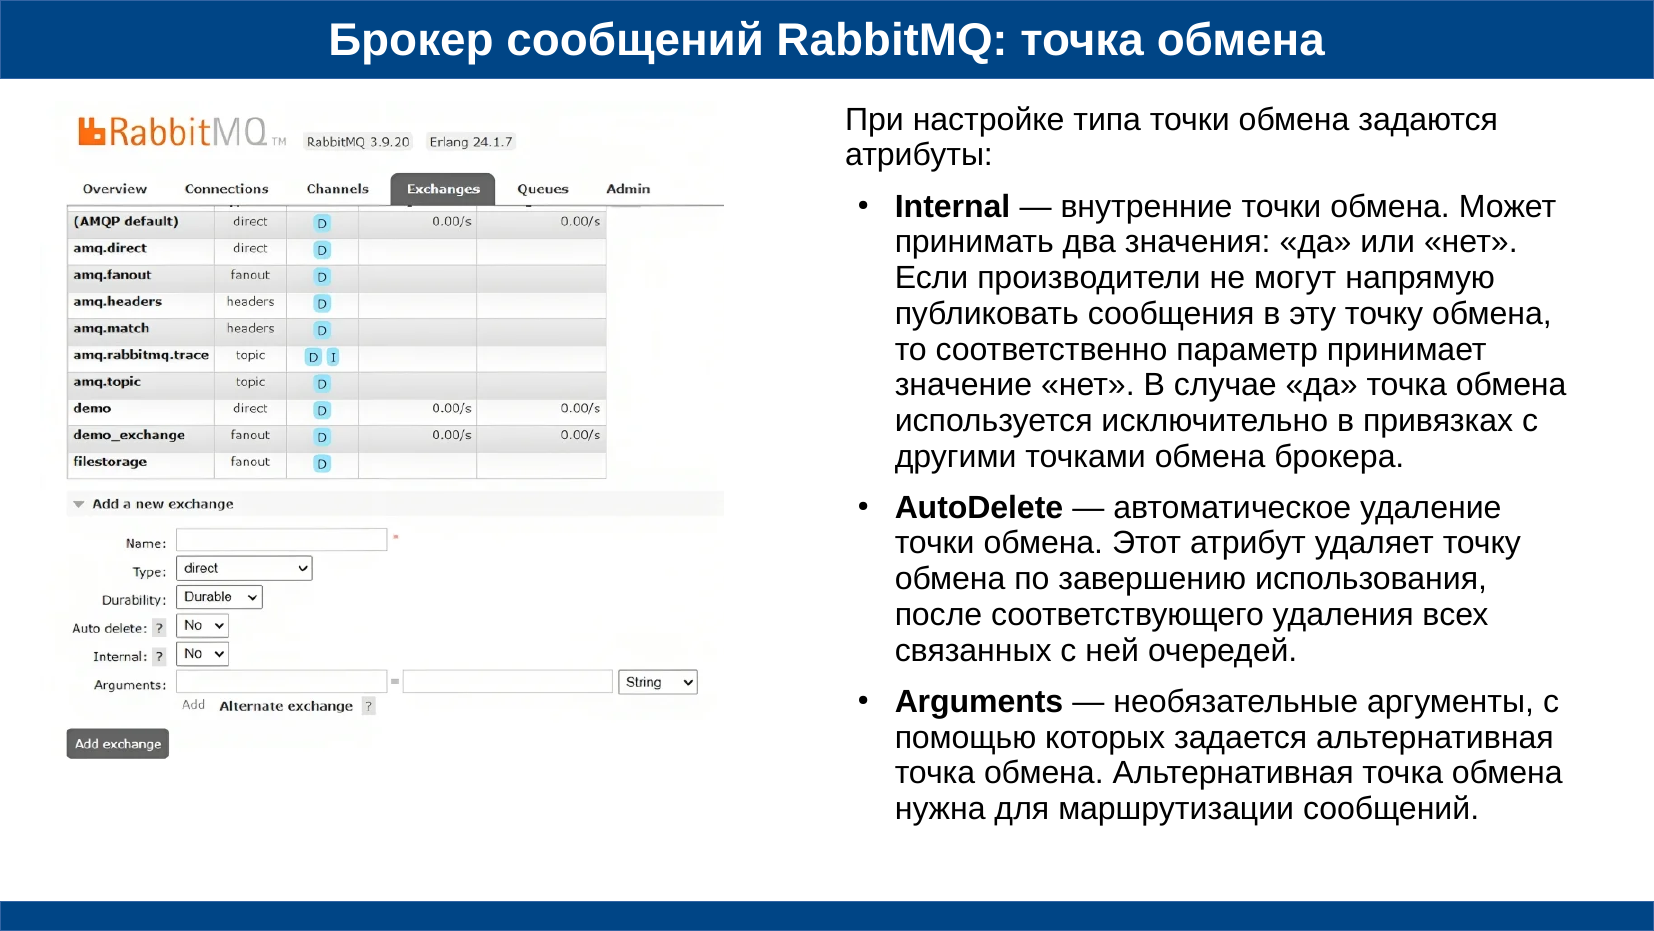

# Брокер сообщений RabbitMQ: точка обмена
При настройке типа точки обмена задаются атрибуты:
Internal — внутренние точки обмена. Может принимать два значения: «да» или «нет». Если производители не могут напрямую публиковать сообщения в эту точку обмена, то соответственно параметр принимает значение «нет». В случае «да» точка обмена используется исключительно в привязках с другими точками обмена брокера.
AutoDelete — автоматическое удаление точки обмена. Этот атрибут удаляет точку обмена по завершению использования, после соответствующего удаления всех связанных с ней очередей.
Arguments — необязательные аргументы, с помощью которых задается альтернативная точка обмена. Альтернативная точка обмена нужна для маршрутизации сообщений.